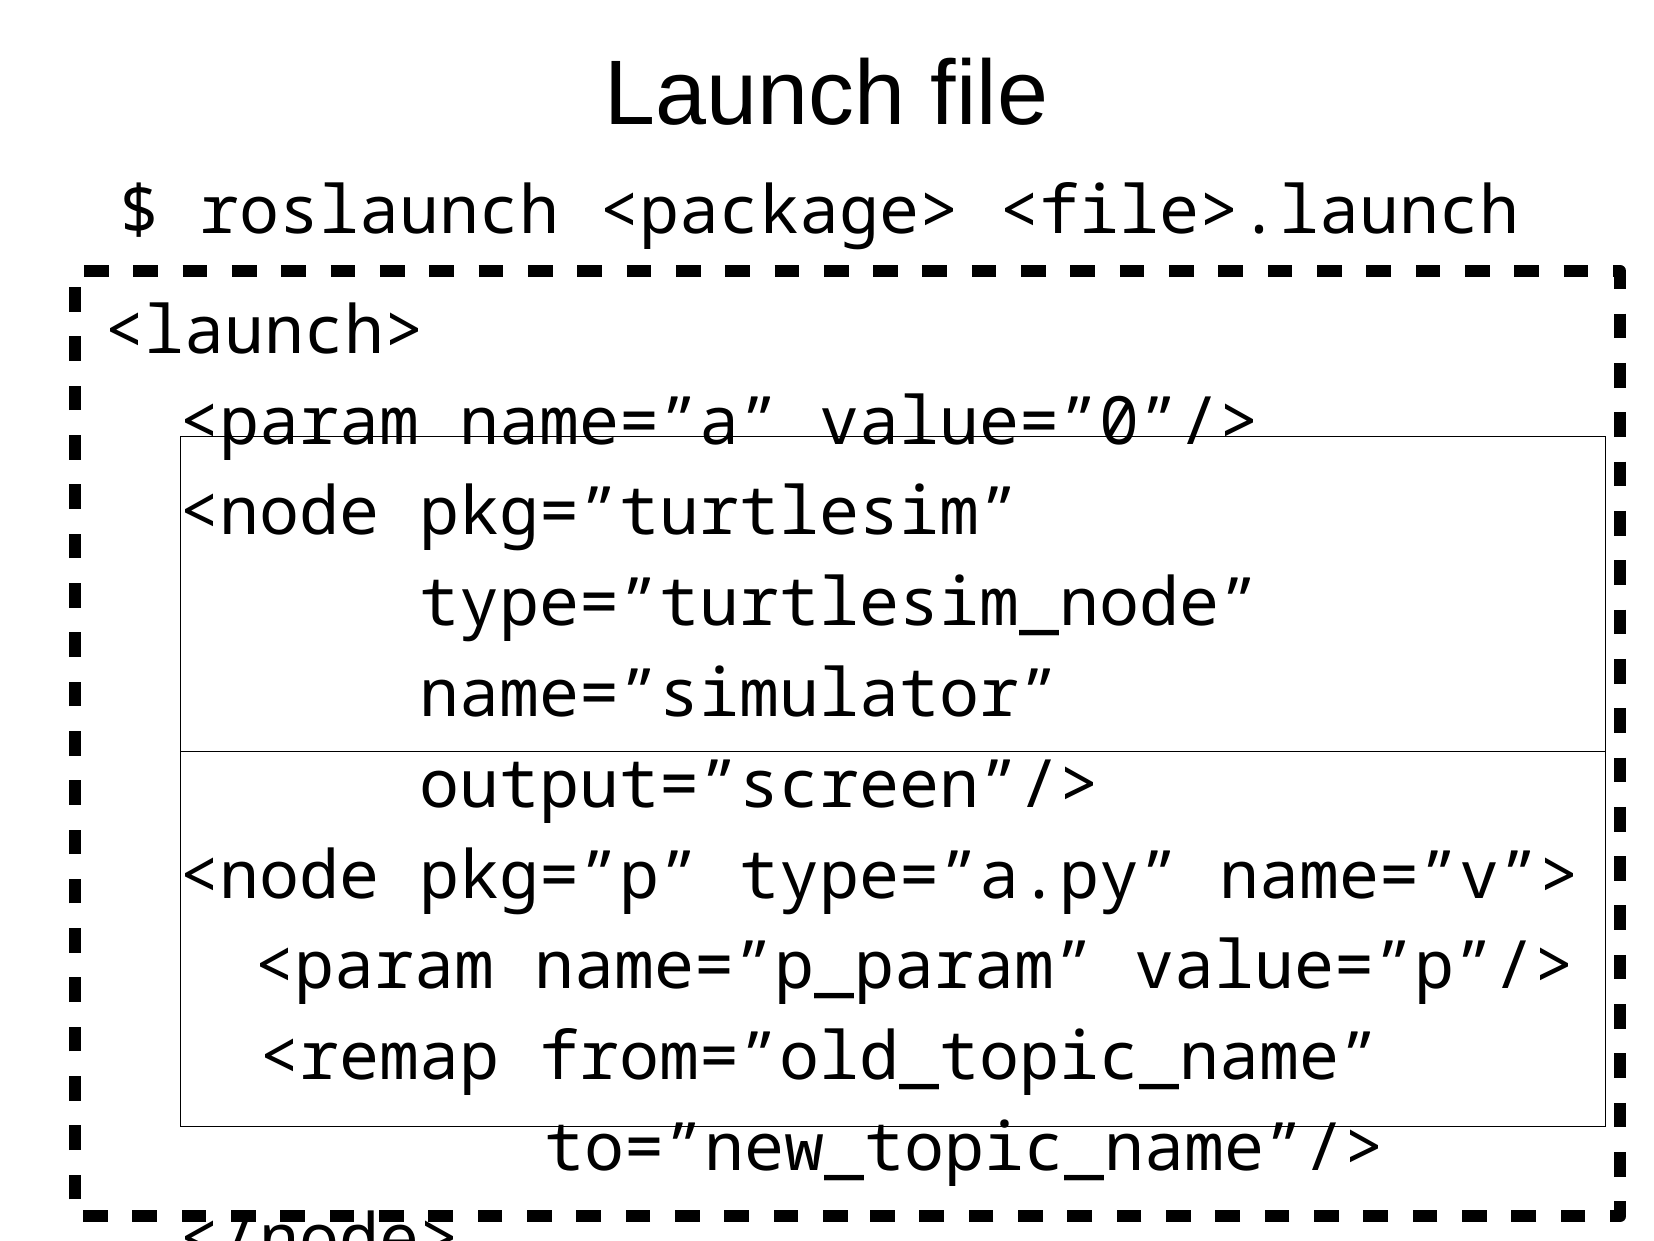

# Launch file
$ roslaunch <package> <file>.launch
<launch>
	<param name=”a” value=”0”/>
	<node pkg=”turtlesim”
	 type=”turtlesim_node”
	 name=”simulator”
	 output=”screen”/>
	<node pkg=”p” type=”a.py” name=”v”>
		<param name=”p_param” value=”p”/>
	 <remap from=”old_topic_name”
 to=”new_topic_name”/>
	</node>
</launch>